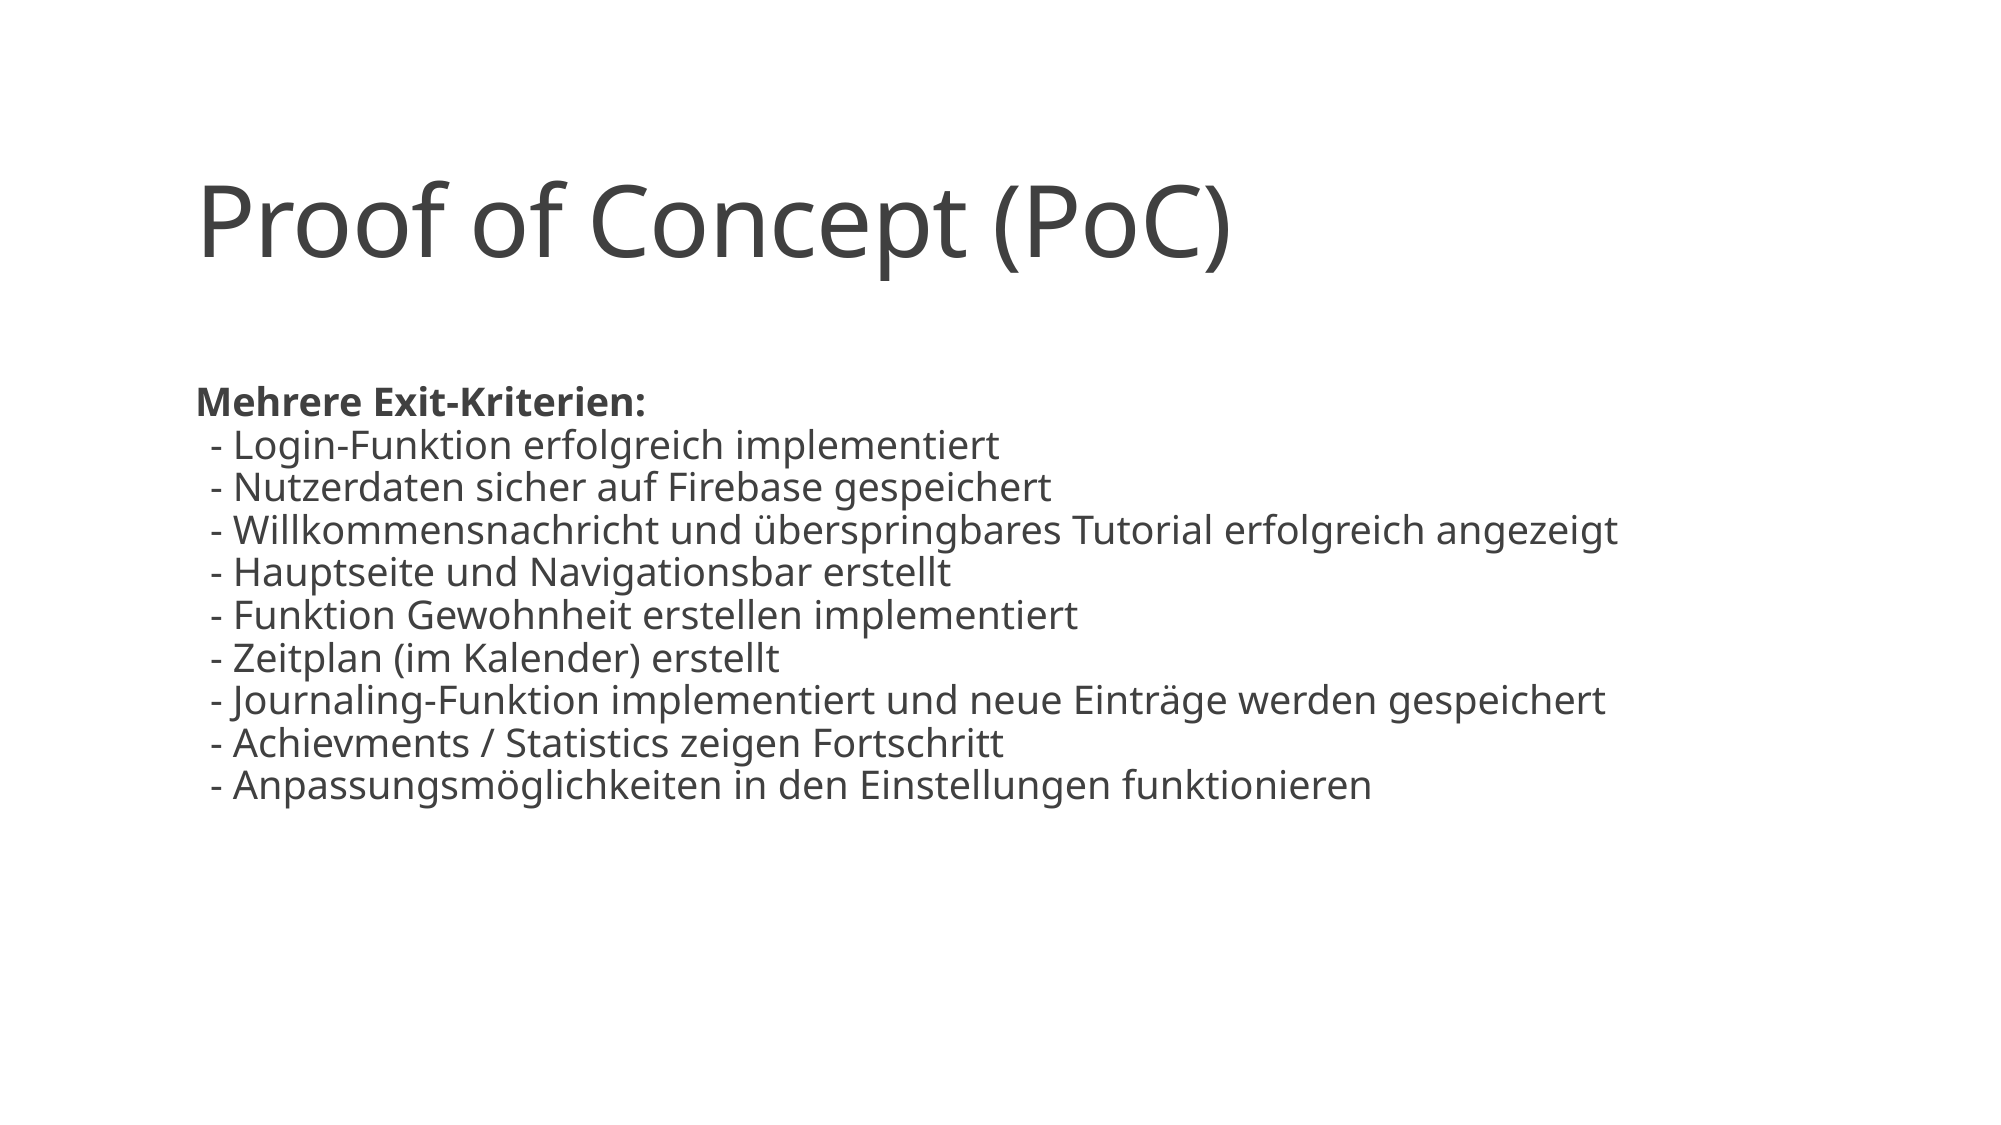

# Proof of Concept (PoC)
Mehrere Exit-Kriterien:
- Login-Funktion erfolgreich implementiert
- Nutzerdaten sicher auf Firebase gespeichert
- Willkommensnachricht und überspringbares Tutorial erfolgreich angezeigt 
- Hauptseite und Navigationsbar erstellt
- Funktion Gewohnheit erstellen implementiert 
- Zeitplan (im Kalender) erstellt
- Journaling-Funktion implementiert und neue Einträge werden gespeichert
- Achievments / Statistics zeigen Fortschritt
- Anpassungsmöglichkeiten in den Einstellungen funktionieren